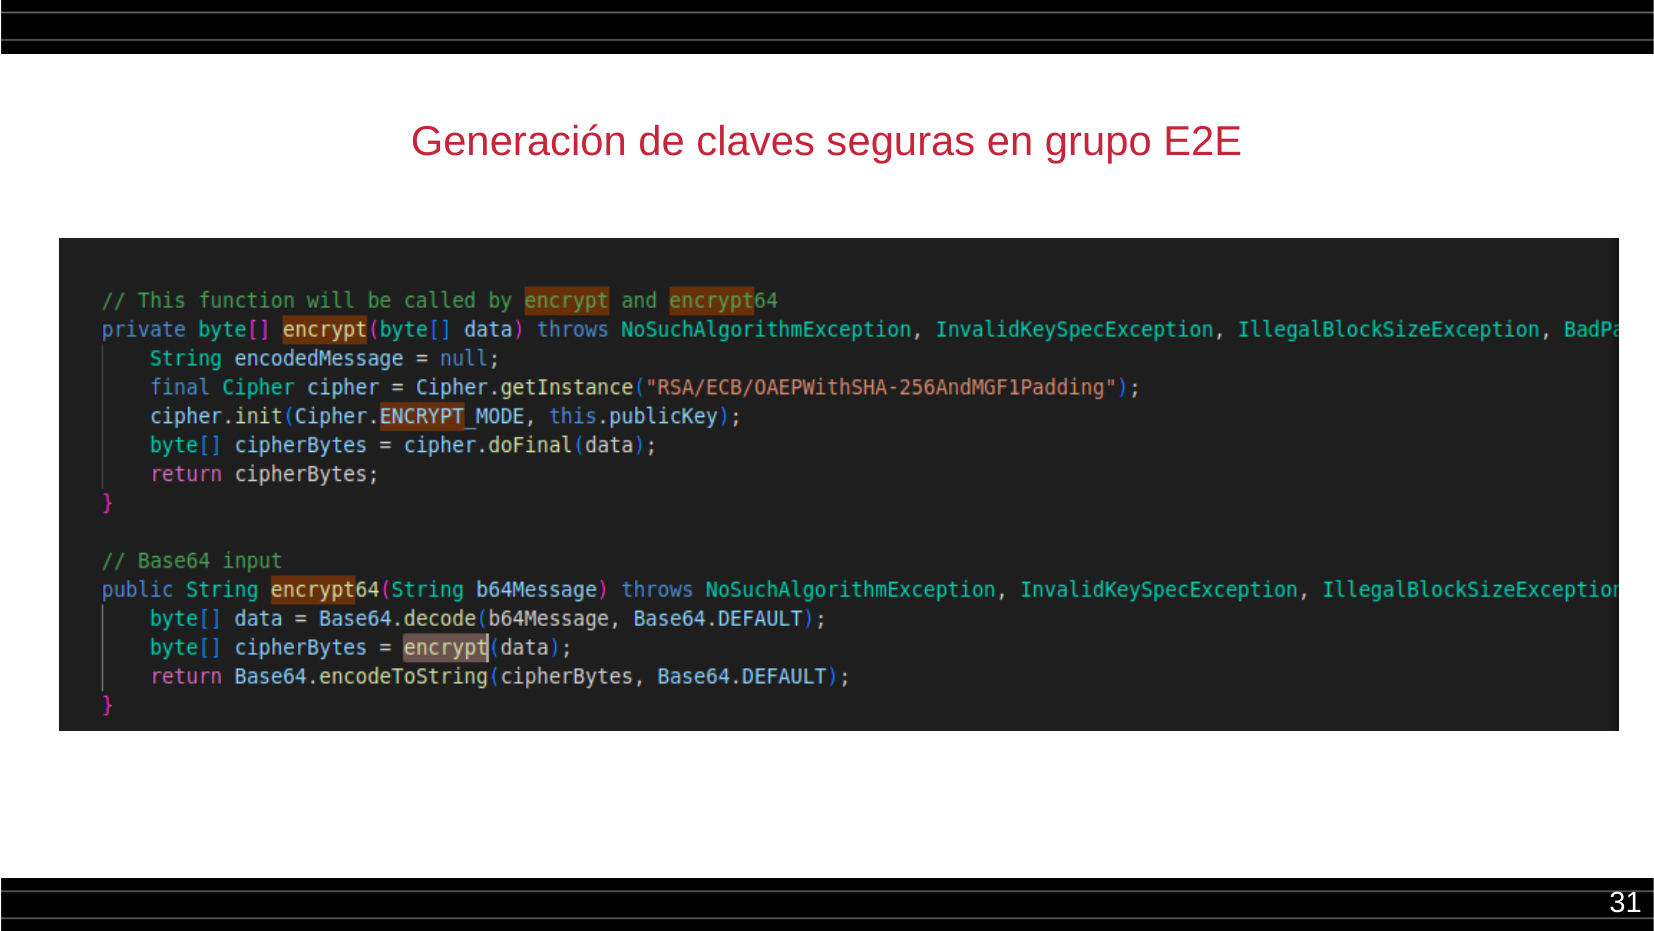

# Generación de claves seguras en grupo E2E